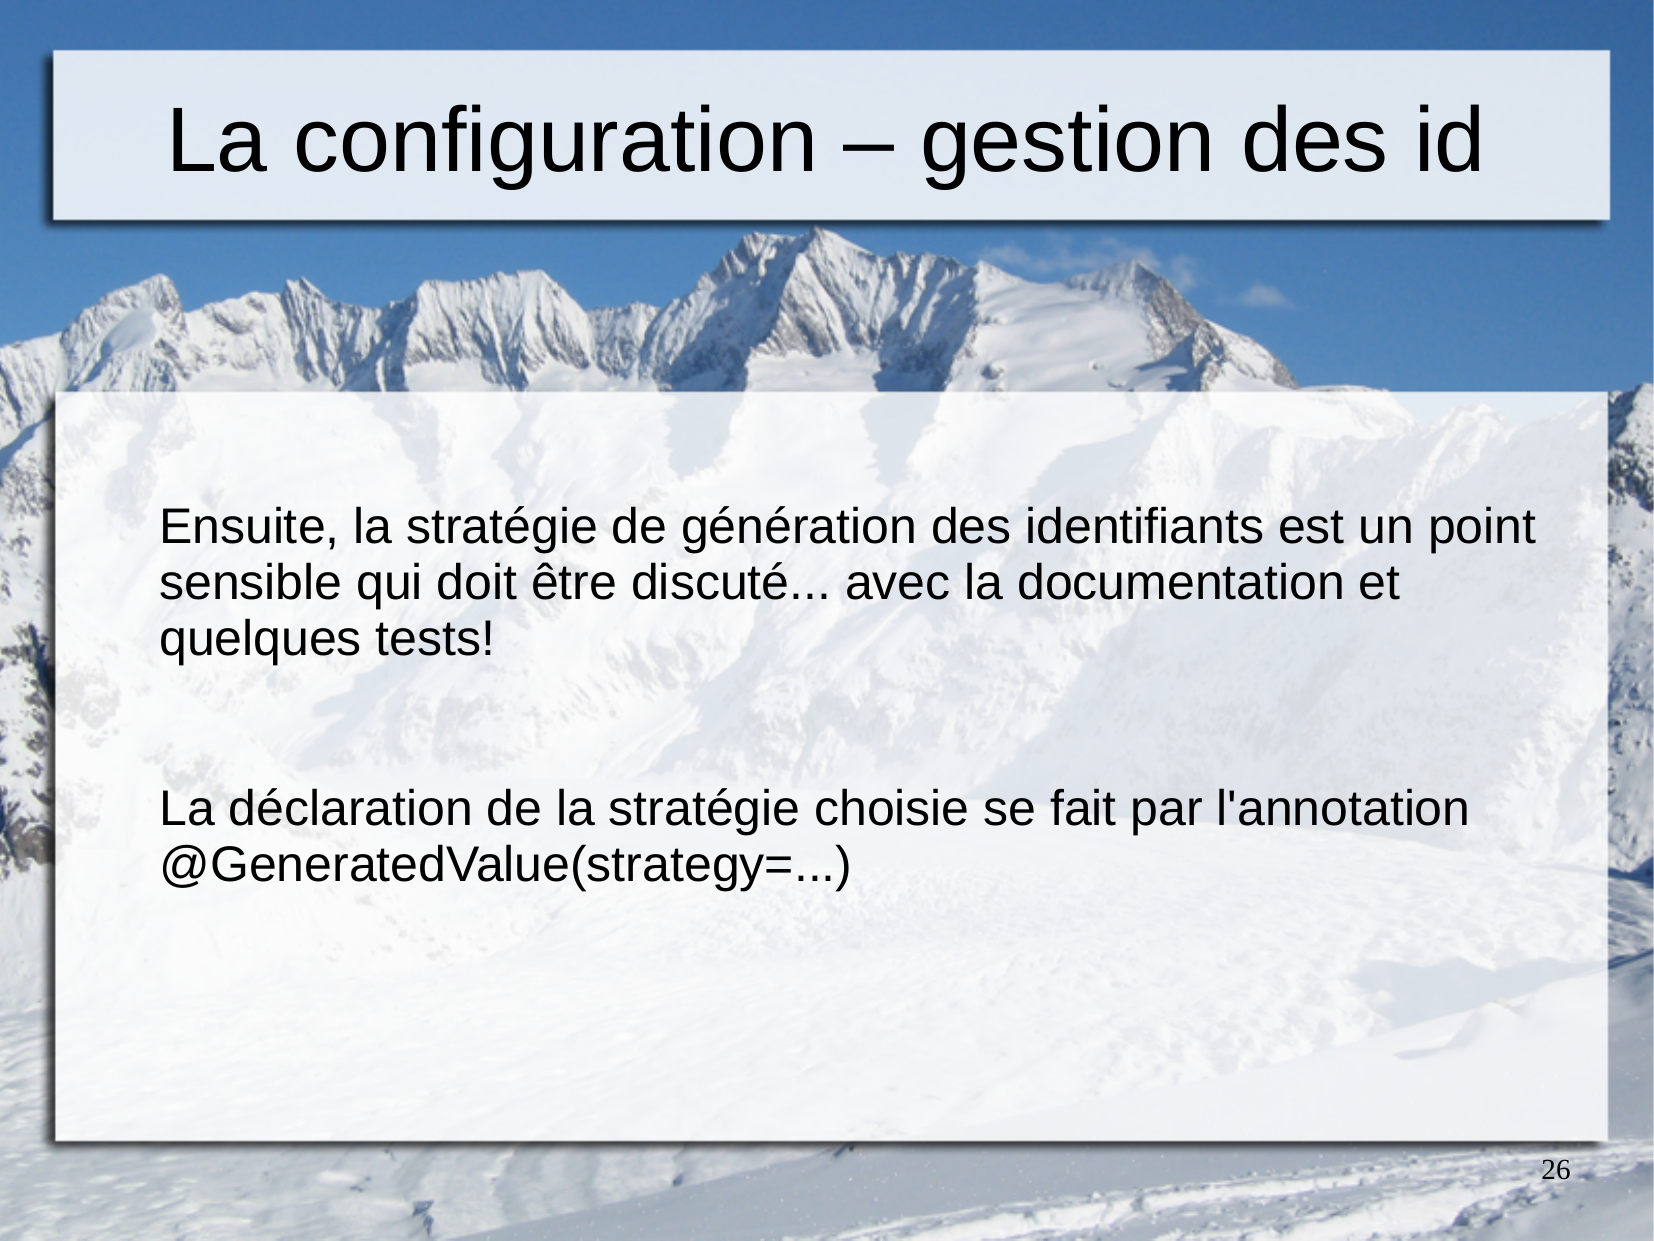

# La configuration – gestion des id
Ensuite, la stratégie de génération des identifiants est un point sensible qui doit être discuté... avec la documentation et quelques tests!
La déclaration de la stratégie choisie se fait par l'annotation @GeneratedValue(strategy=...)
26